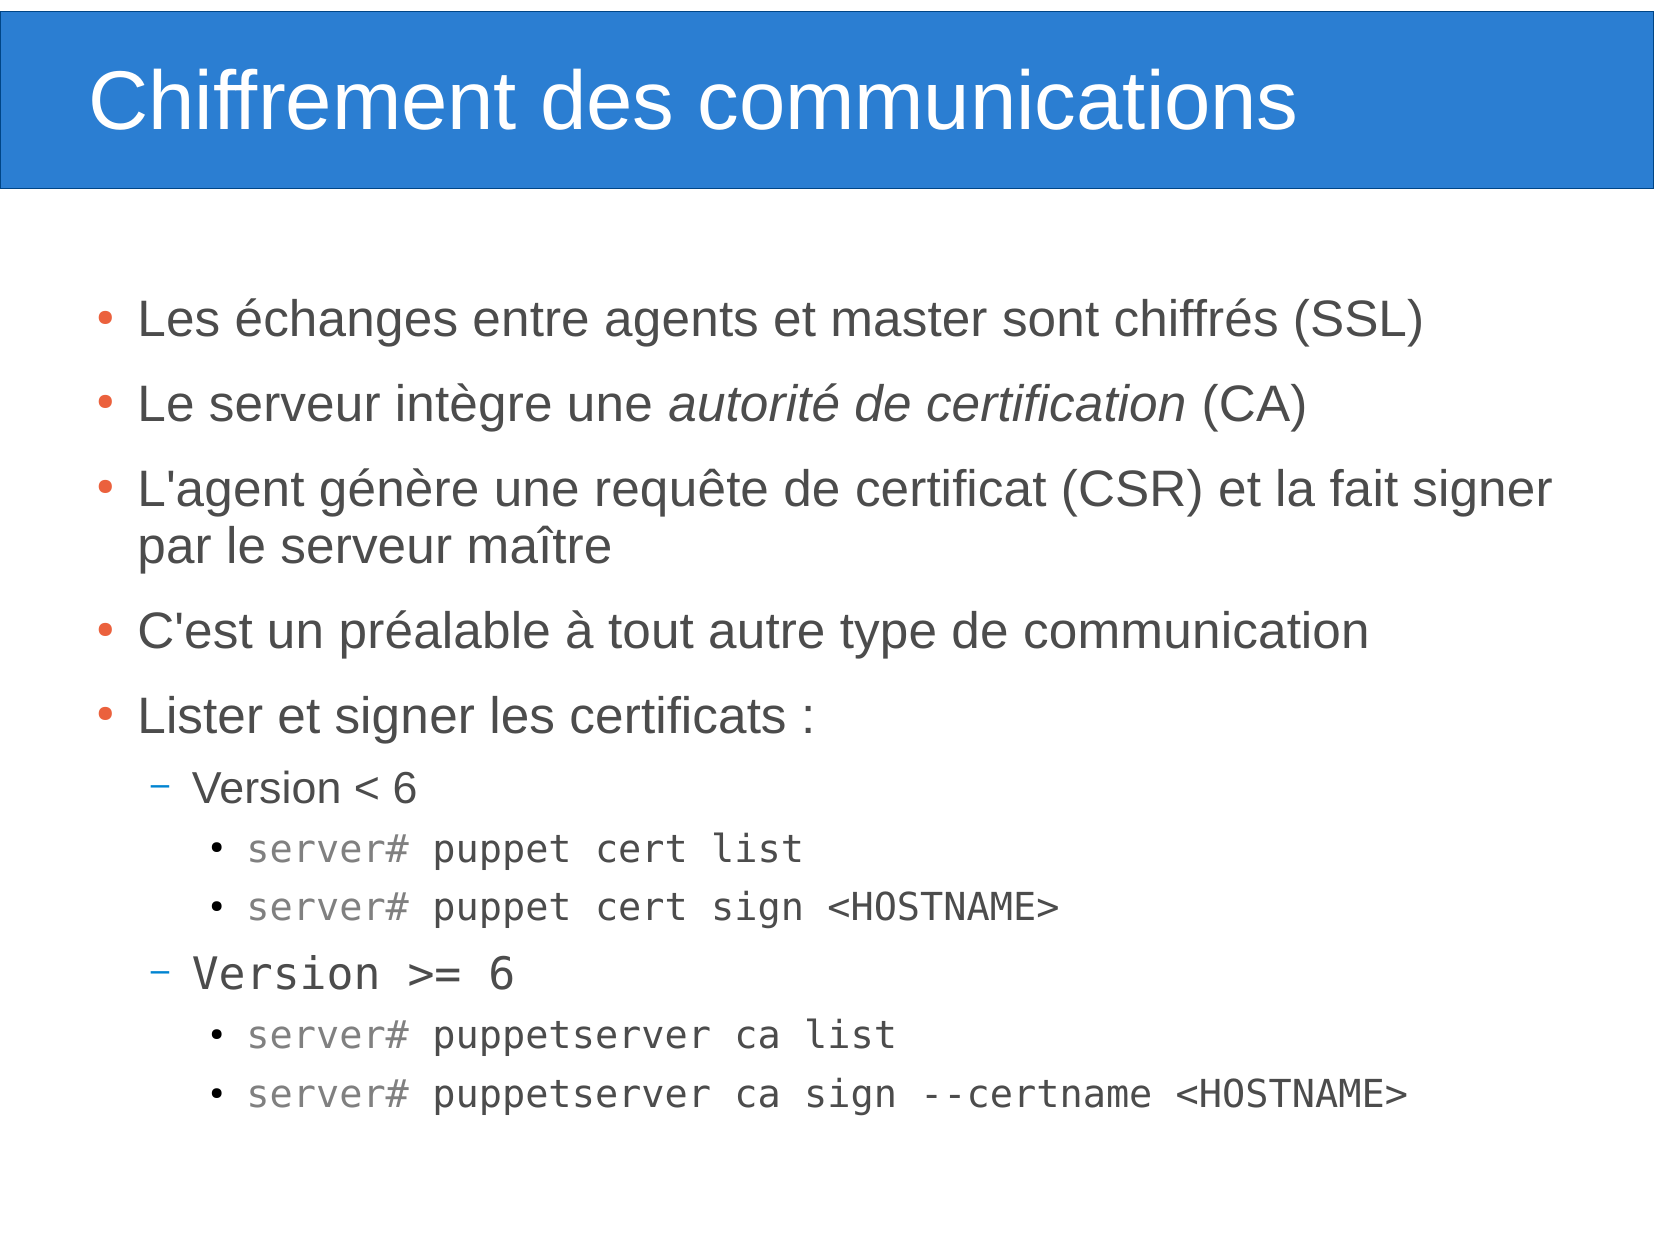

# Chiffrement des communications
Les échanges entre agents et master sont chiffrés (SSL)
Le serveur intègre une autorité de certification (CA)
L'agent génère une requête de certificat (CSR) et la fait signer par le serveur maître
C'est un préalable à tout autre type de communication
Lister et signer les certificats :
Version < 6
server# puppet cert list
server# puppet cert sign <HOSTNAME>
Version >= 6
server# puppetserver ca list
server# puppetserver ca sign --certname <HOSTNAME>